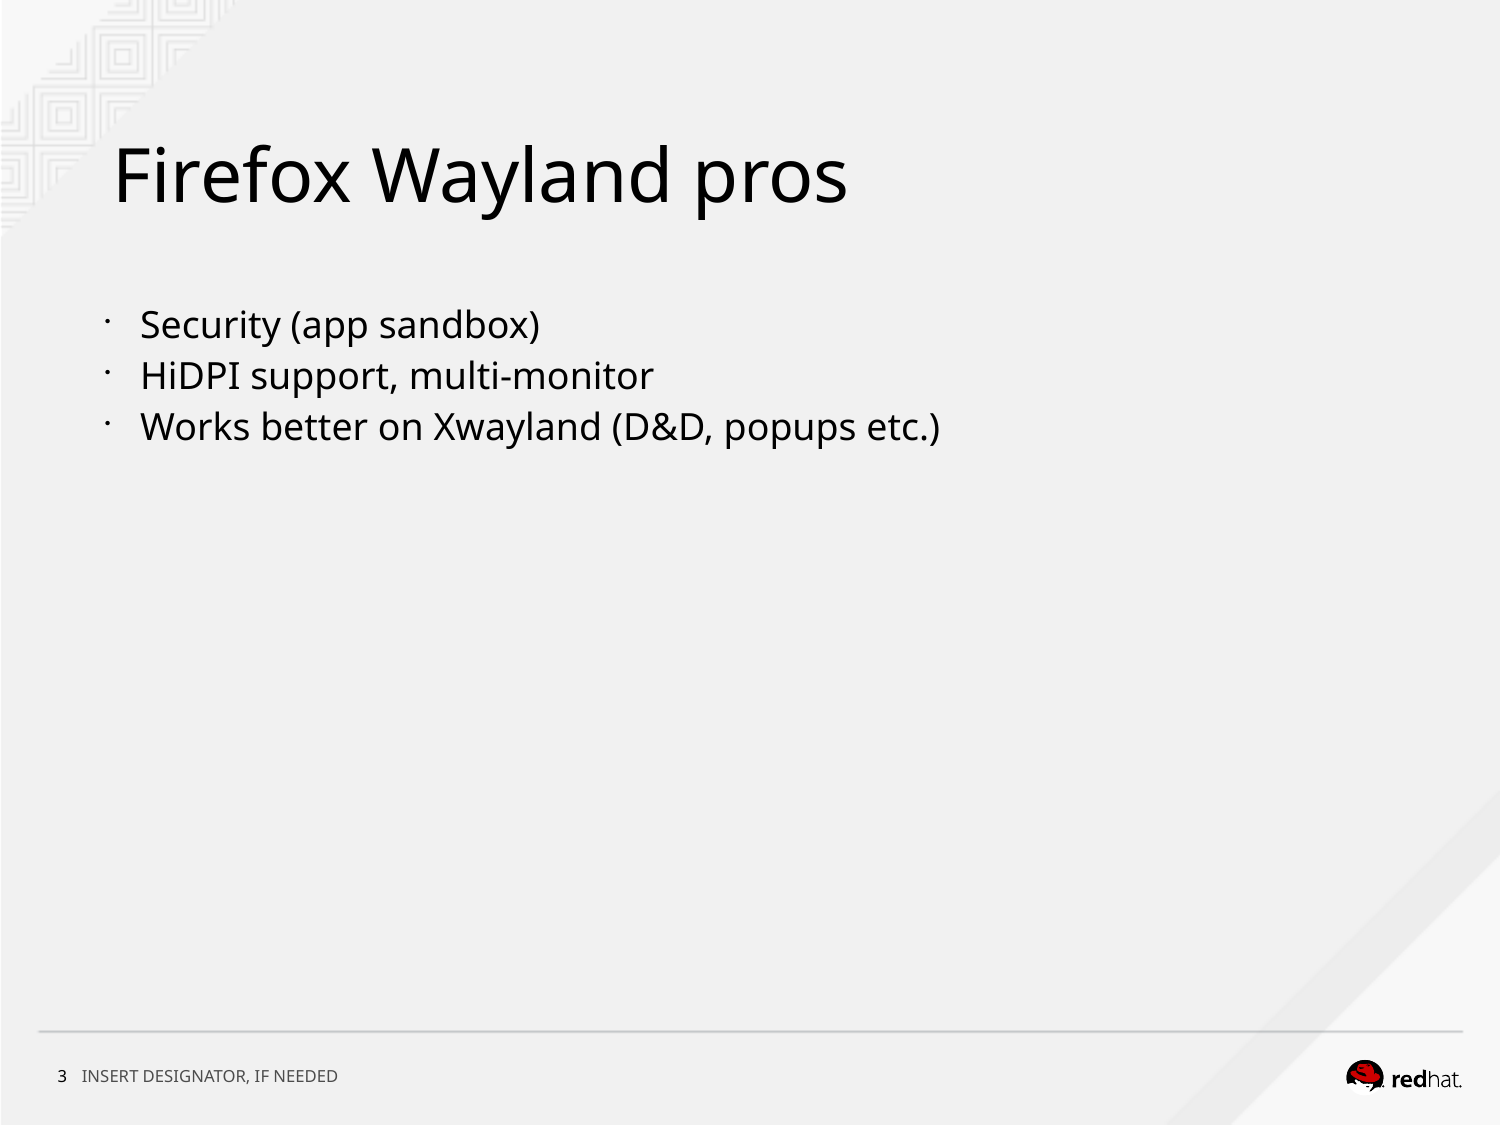

# Firefox Wayland pros
Security (app sandbox)
HiDPI support, multi-monitor
Works better on Xwayland (D&D, popups etc.)
3
INSERT DESIGNATOR, IF NEEDED